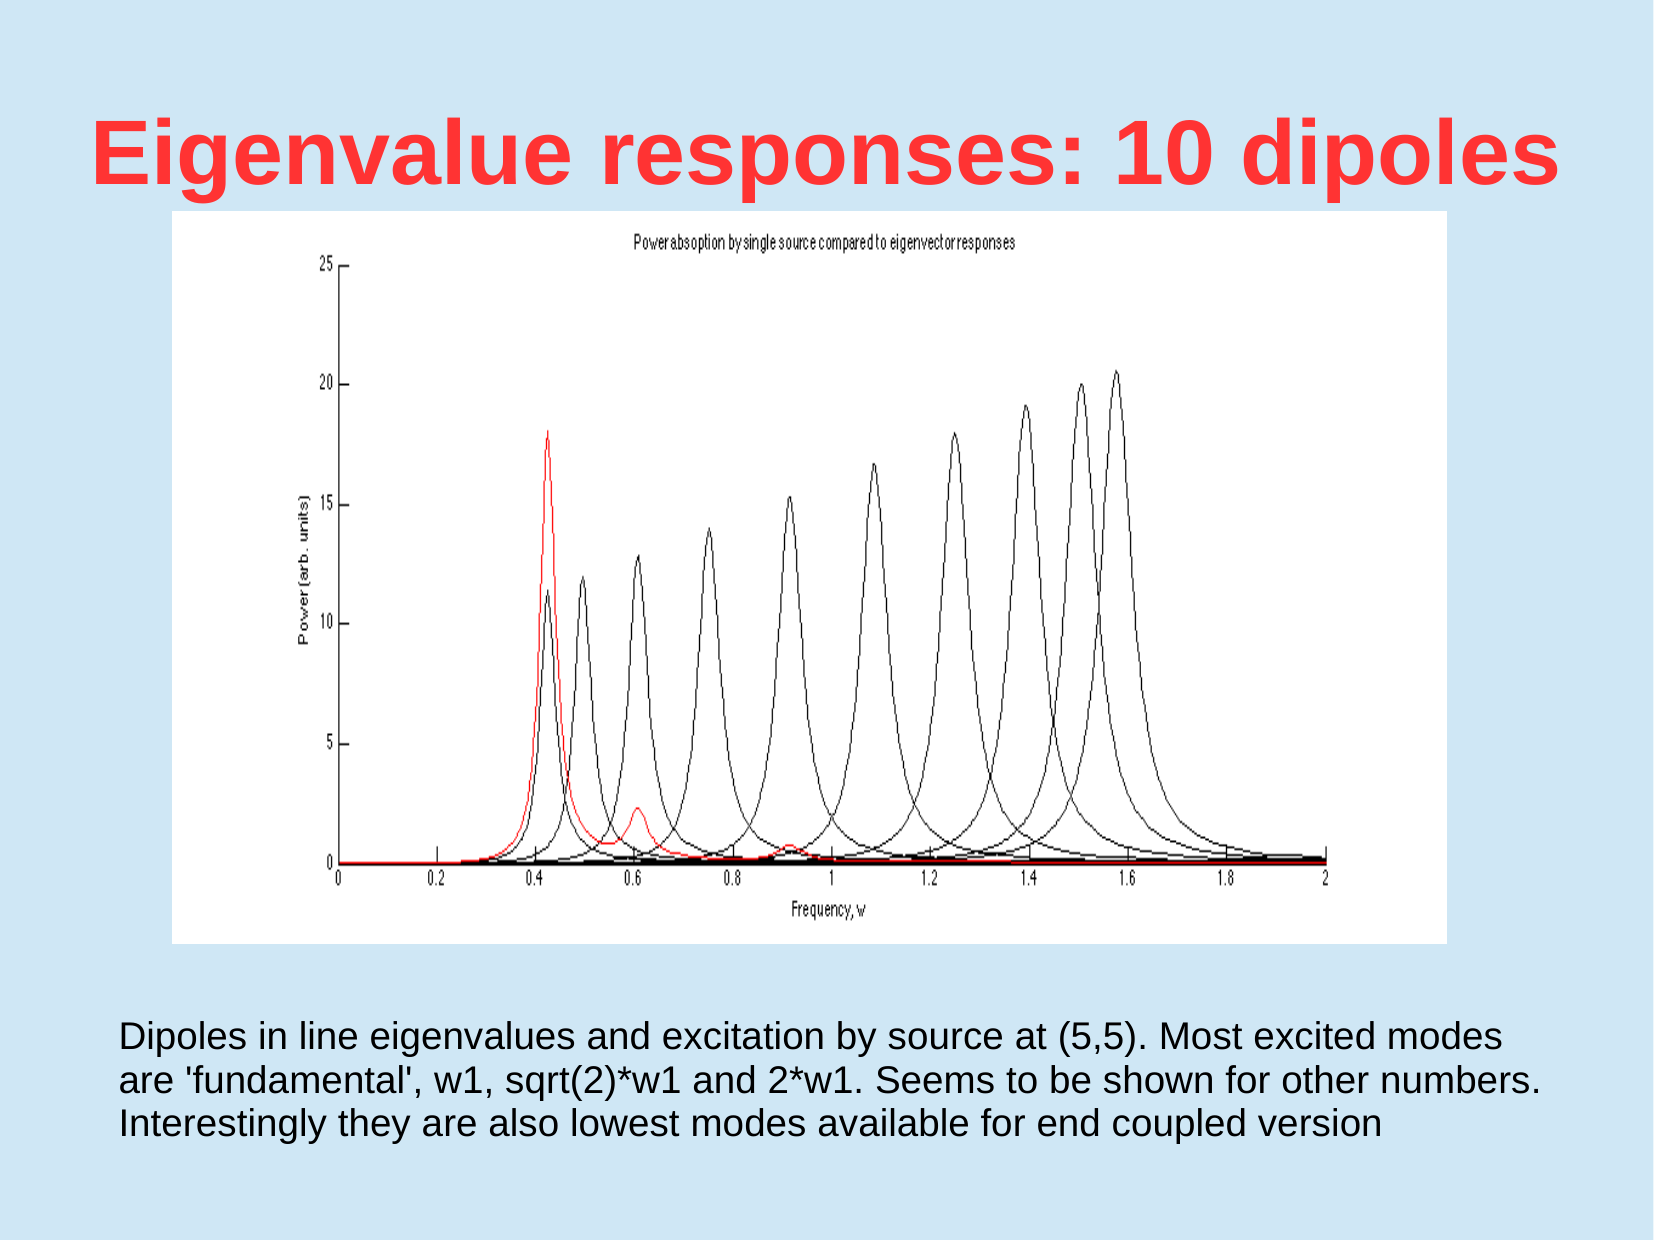

# Eigenvalue responses: 10 dipoles
Dipoles in line eigenvalues and excitation by source at (5,5). Most excited modes are 'fundamental', w1, sqrt(2)*w1 and 2*w1. Seems to be shown for other numbers. Interestingly they are also lowest modes available for end coupled version